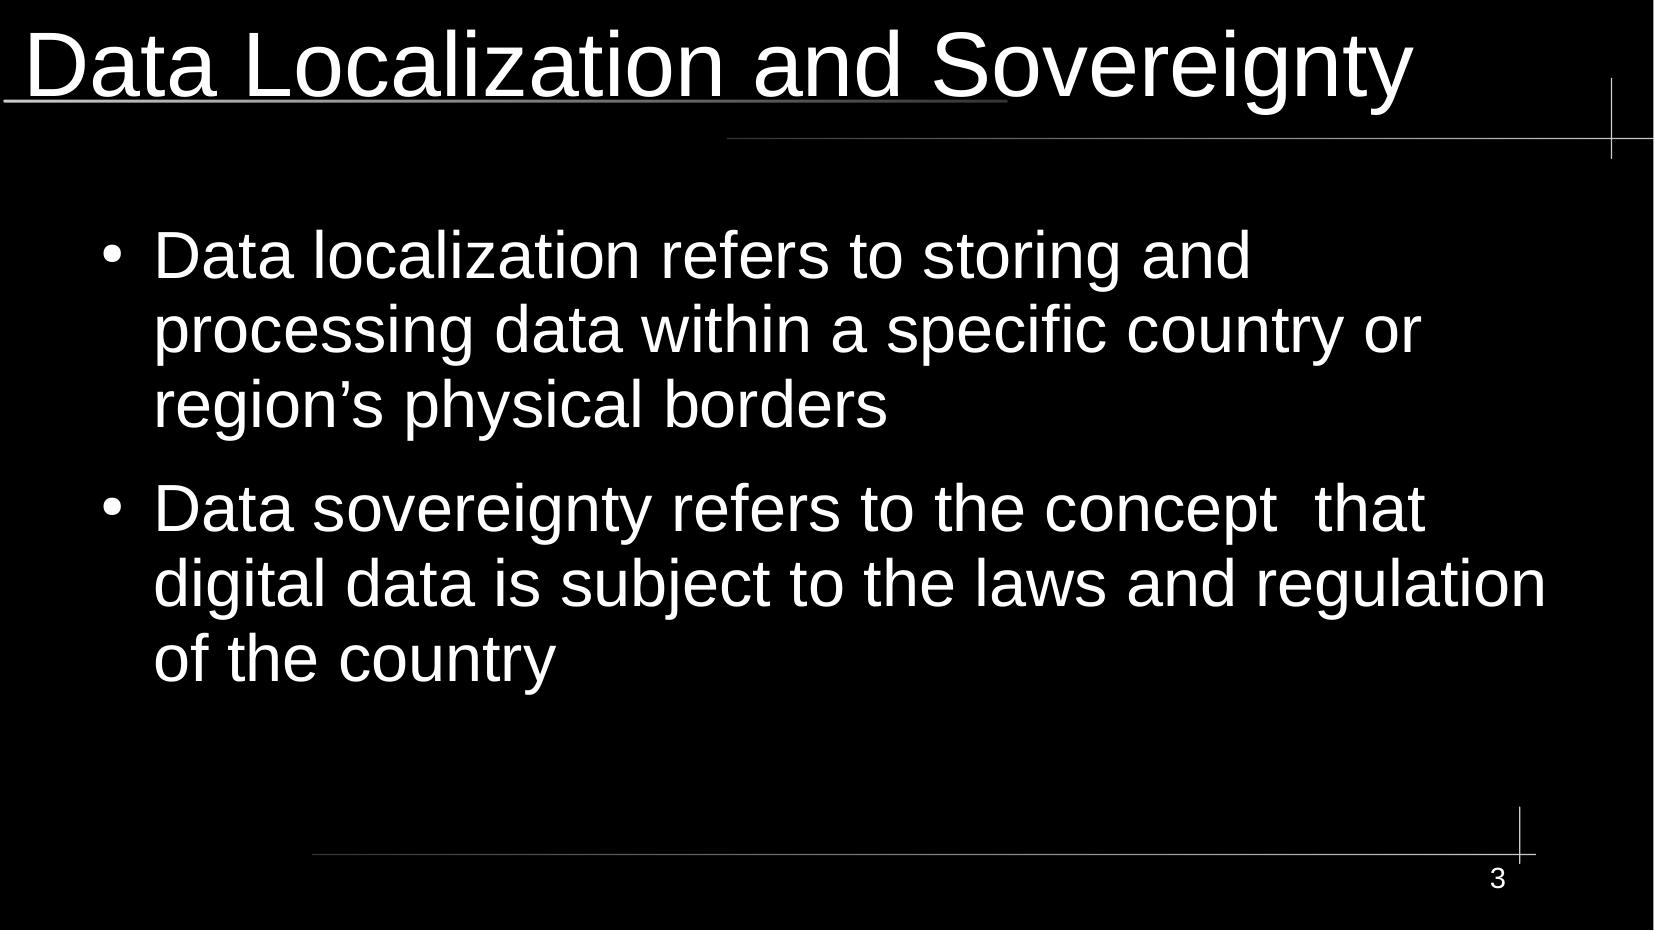

# Data Localization and Sovereignty
Data localization refers to storing and processing data within a specific country or region’s physical borders
Data sovereignty refers to the concept that digital data is subject to the laws and regulation of the country
3